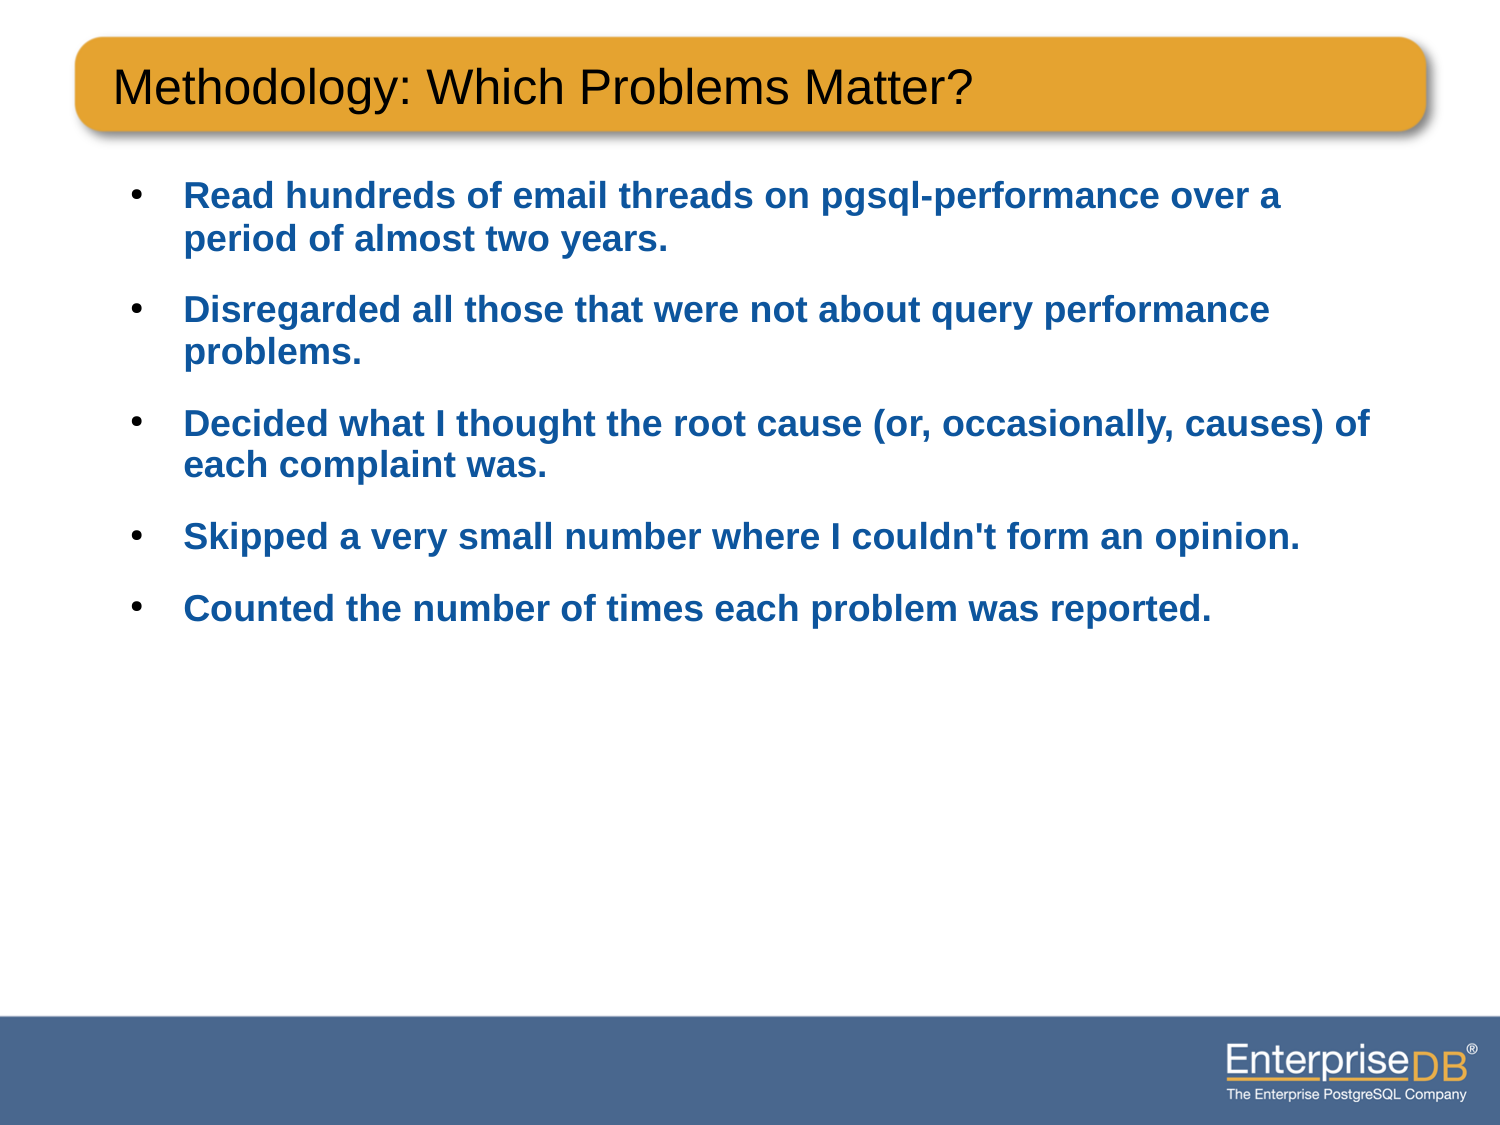

# Methodology: Which Problems Matter?
Read hundreds of email threads on pgsql-performance over a period of almost two years.
Disregarded all those that were not about query performance problems.
Decided what I thought the root cause (or, occasionally, causes) of each complaint was.
Skipped a very small number where I couldn't form an opinion.
Counted the number of times each problem was reported.